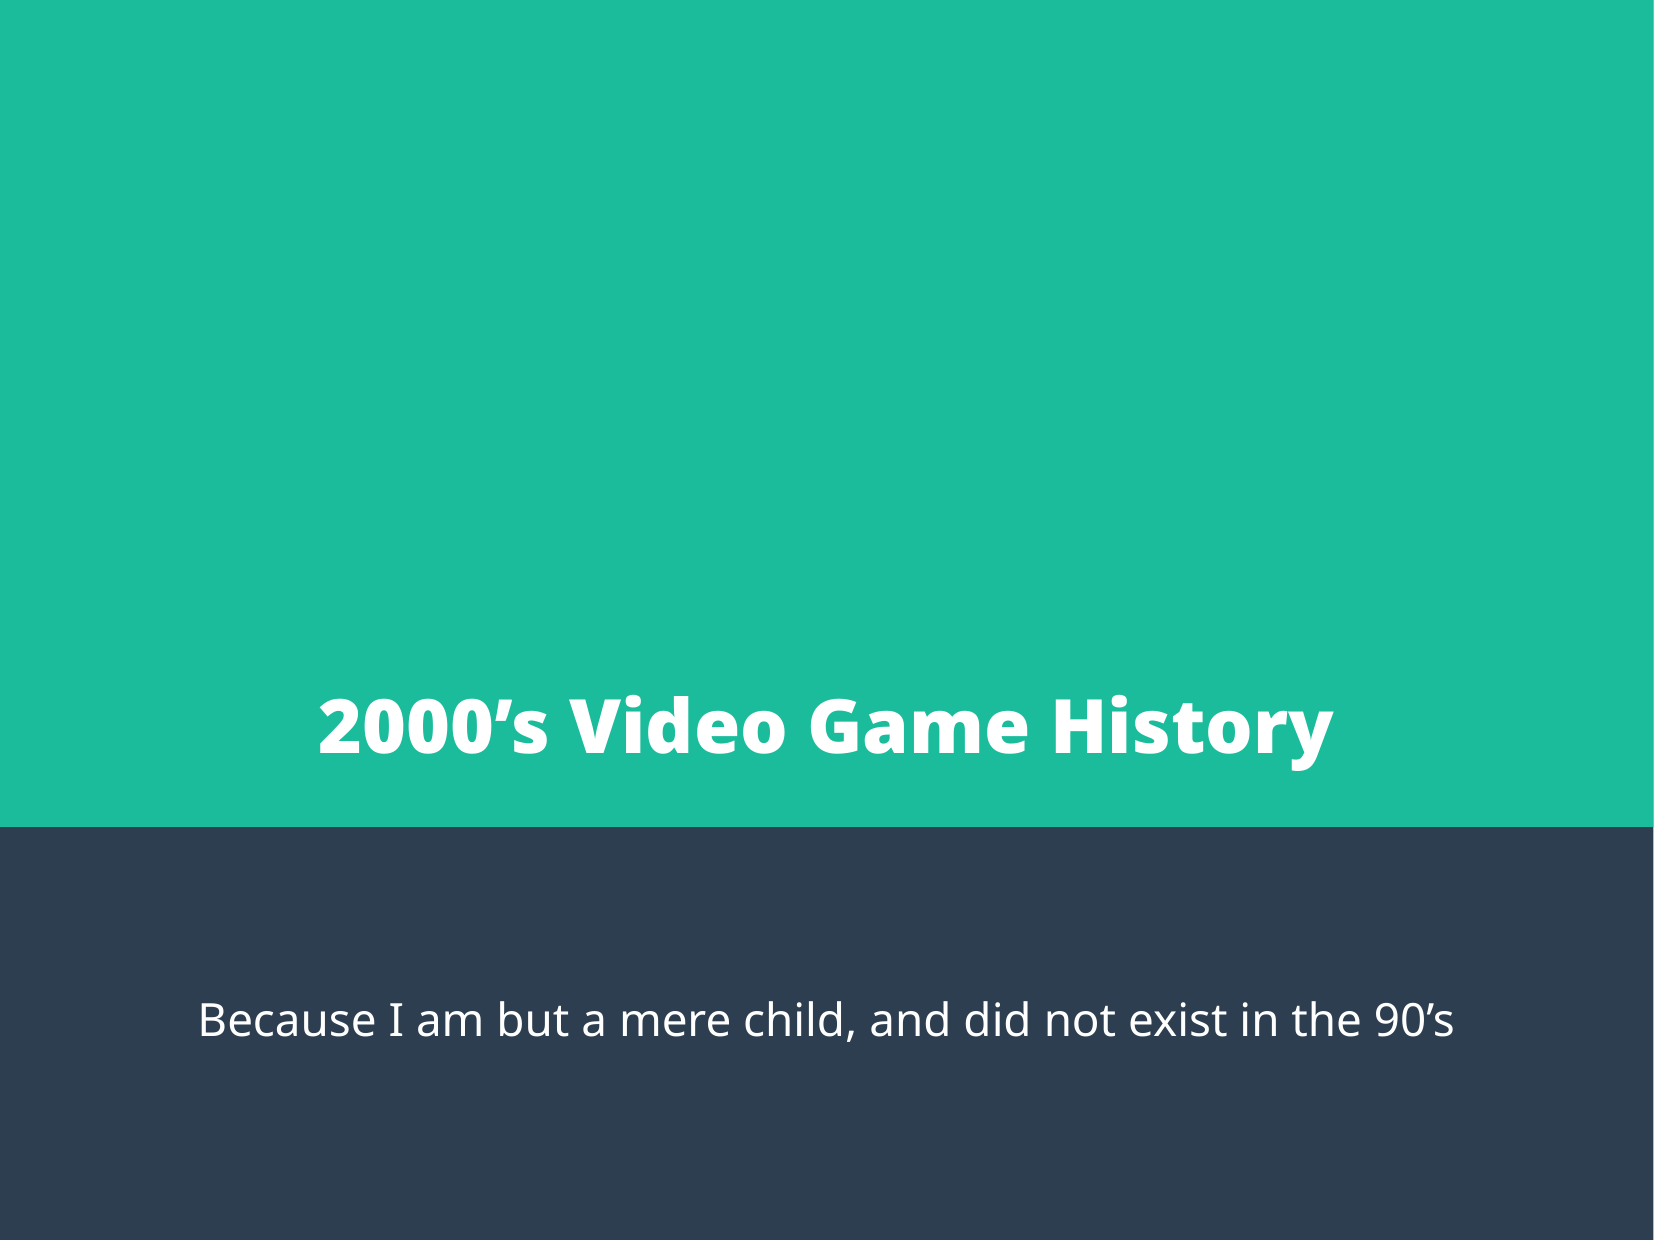

# 2000’s Video Game History
Because I am but a mere child, and did not exist in the 90’s